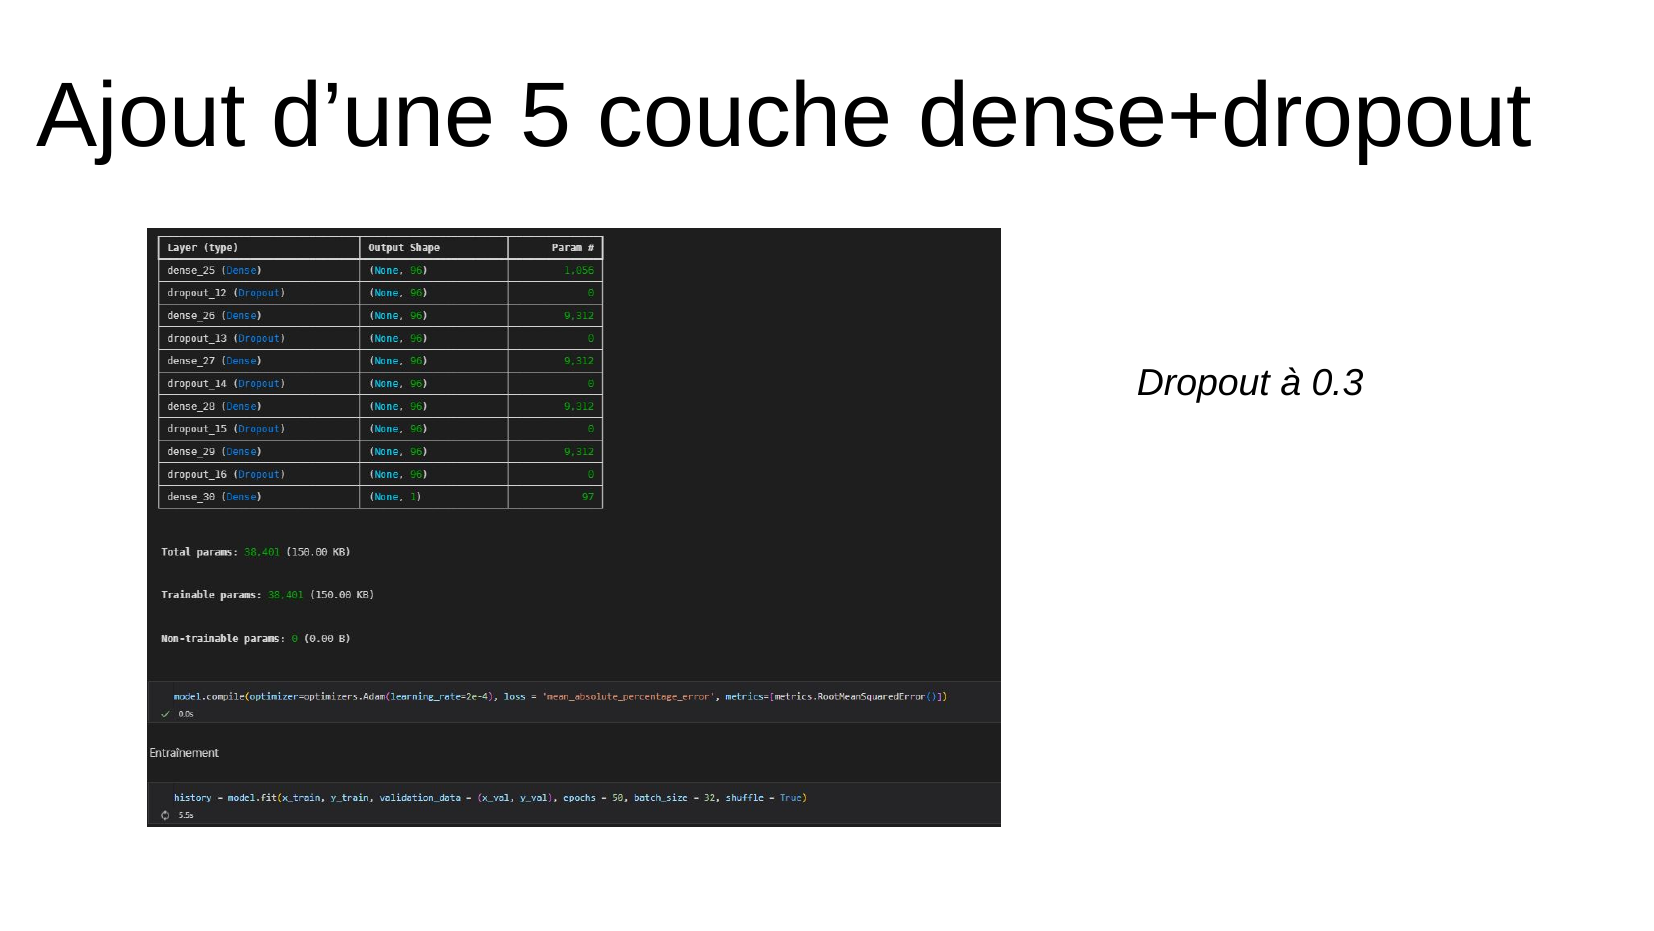

# Ajout d’une 5 couche dense+dropout
Dropout à 0.3